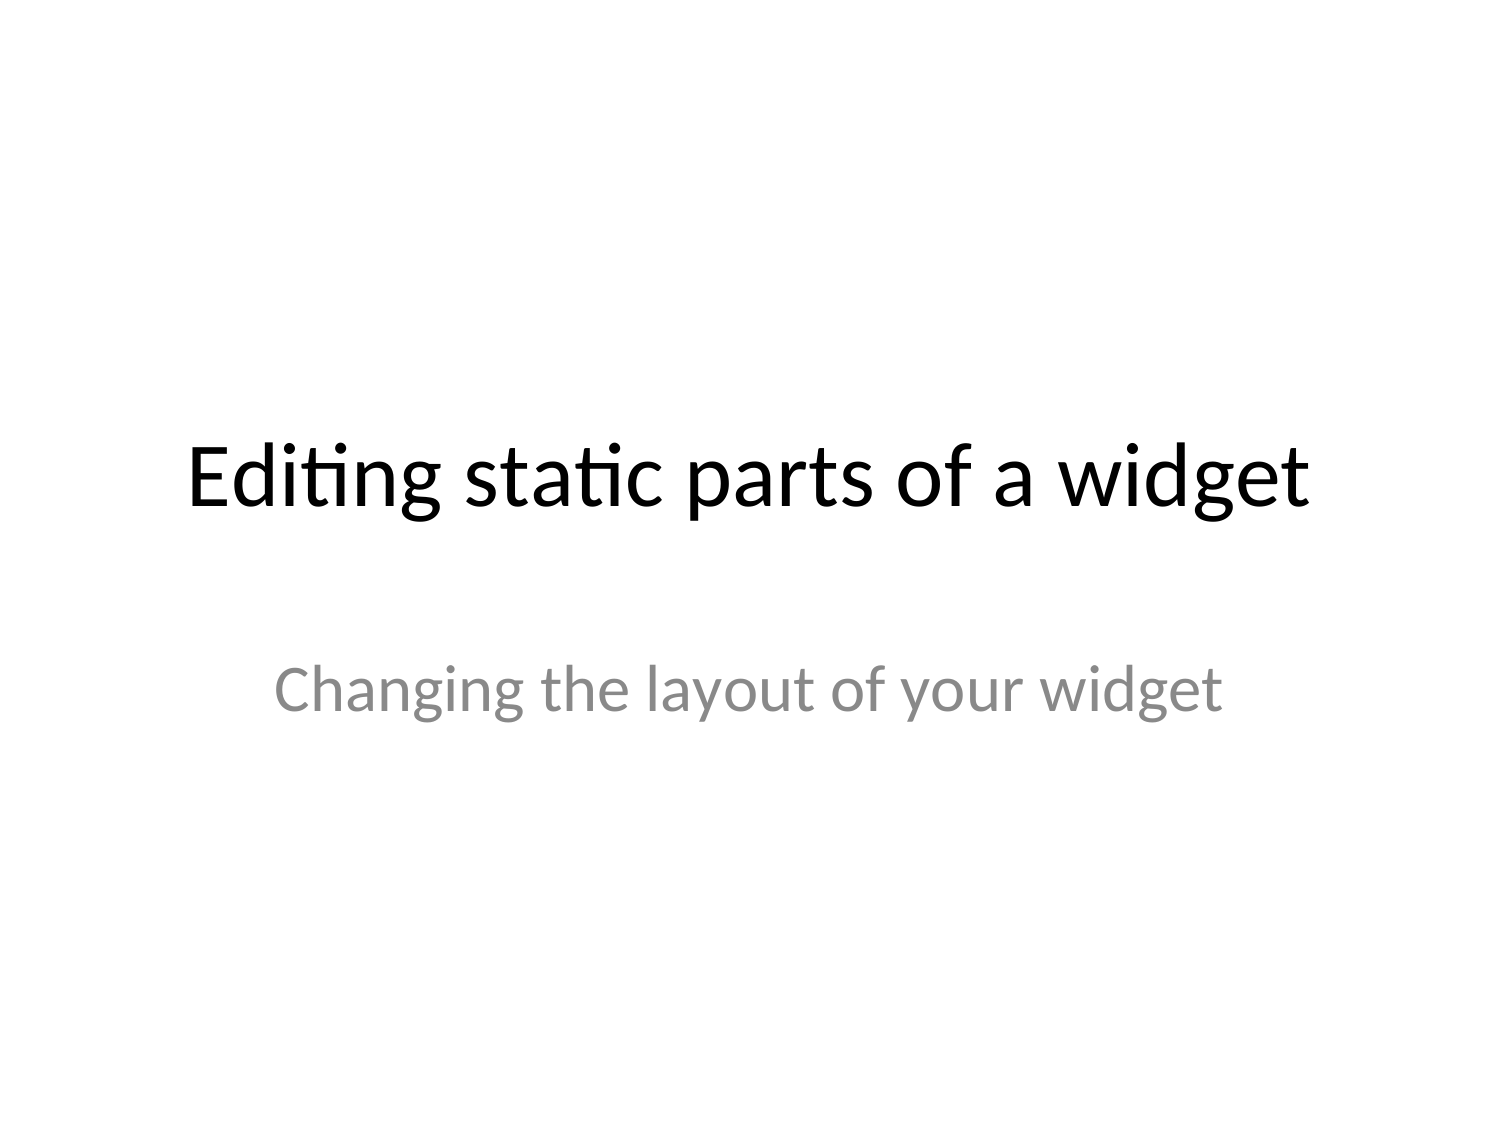

# Editing static parts of a widget
Changing the layout of your widget